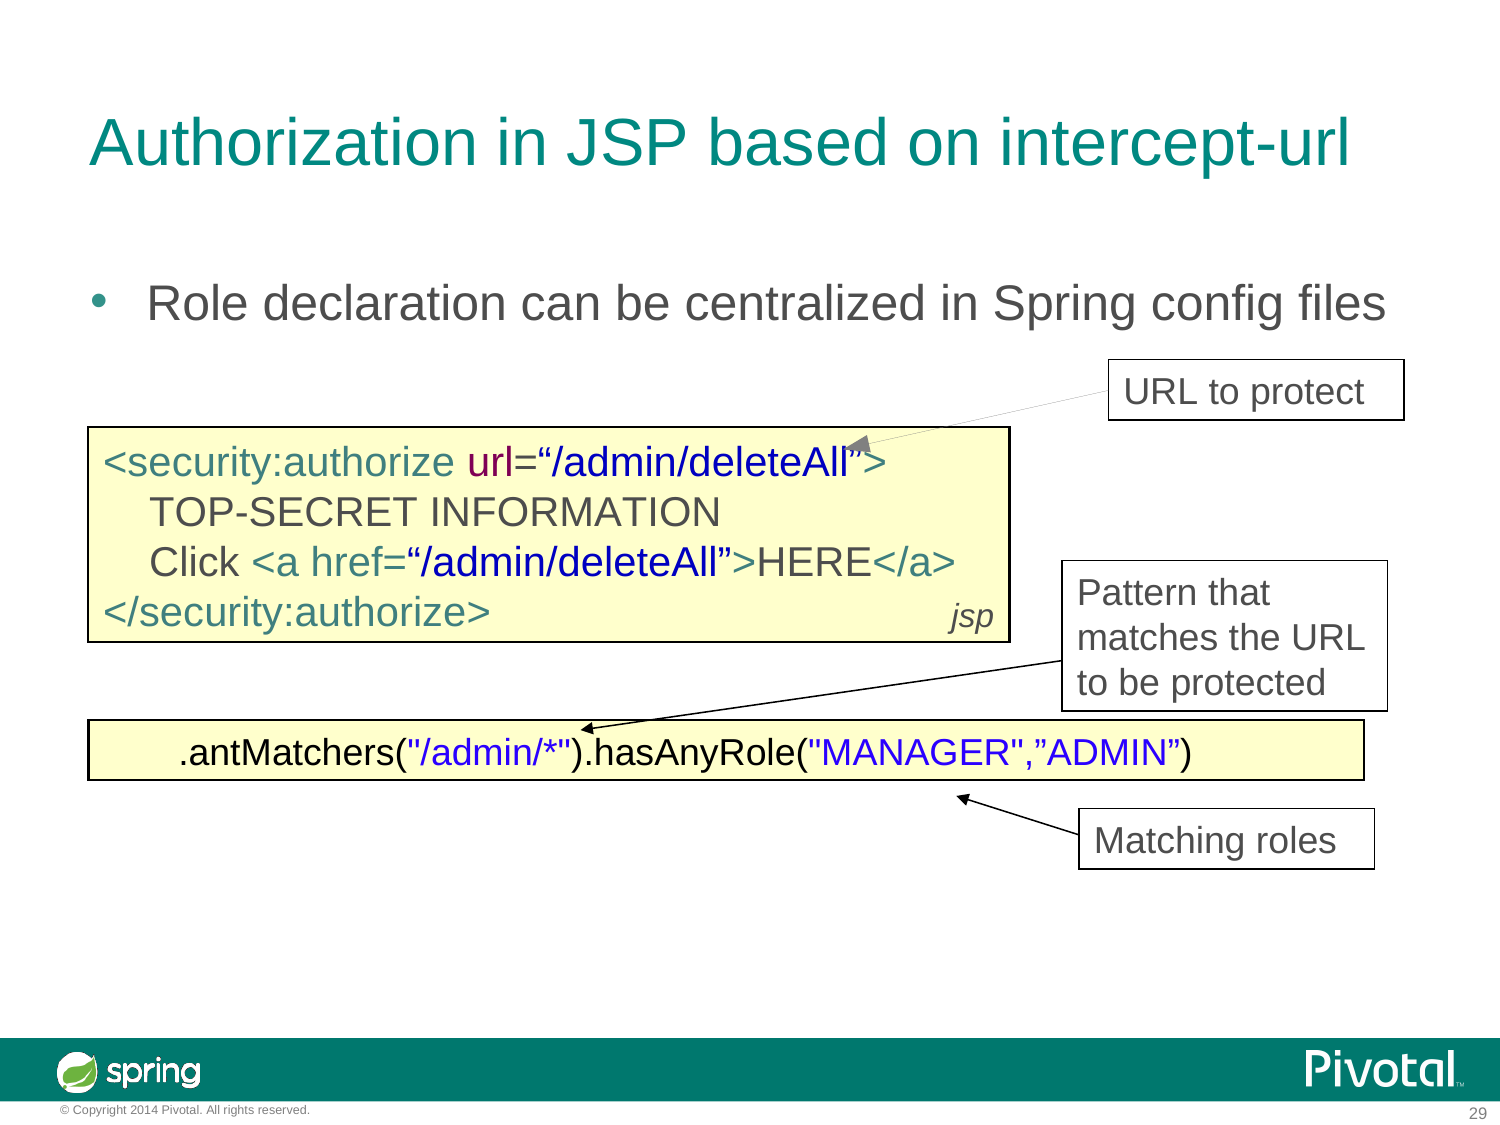

# Authorization in JSP based on intercept-url
Role declaration can be centralized in Spring config files
URL to protect
<security:authorize url=“/admin/deleteAll”>
 TOP-SECRET INFORMATION
 Click <a href=“/admin/deleteAll”>HERE</a>
</security:authorize>
Pattern that matches the URL to be protected
jsp
	.antMatchers("/admin/*").hasAnyRole("MANAGER",”ADMIN”)
Matching roles